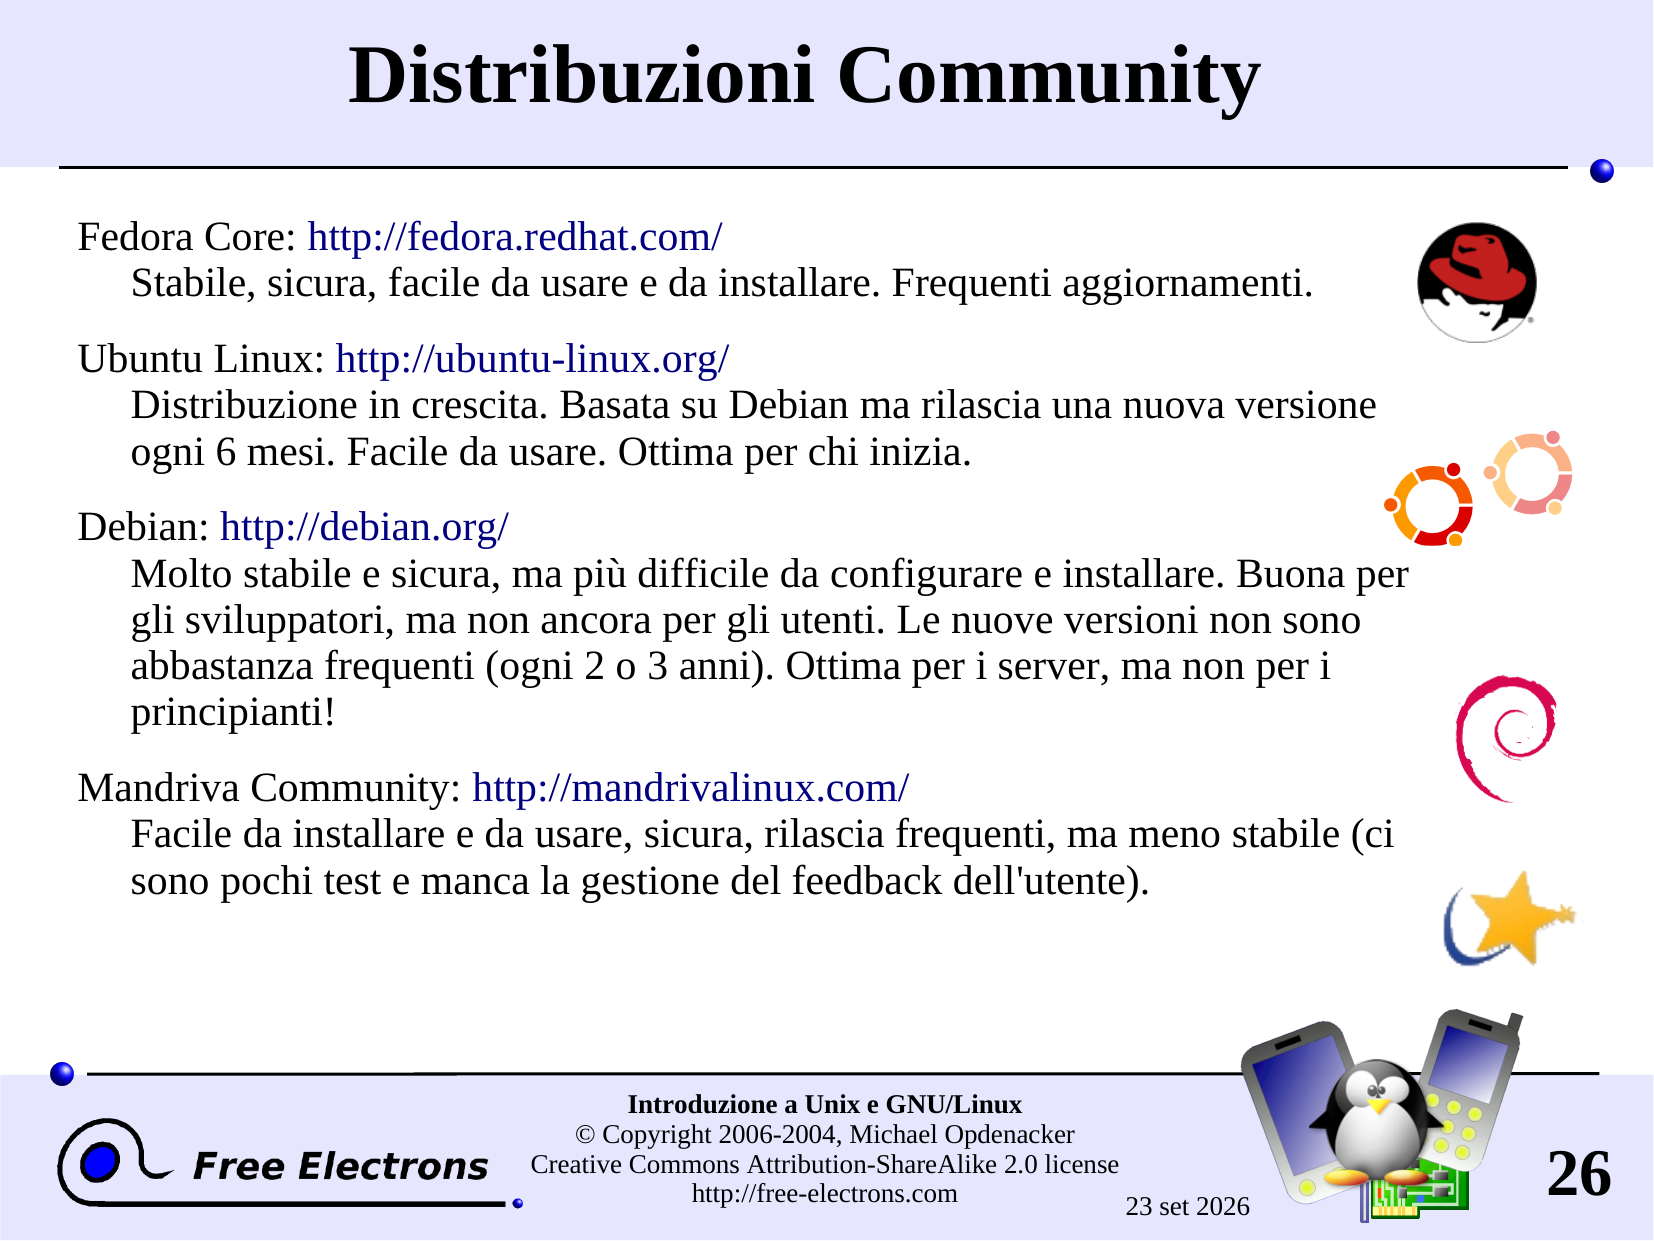

# Distribuzioni Community
Fedora Core: http://fedora.redhat.com/
Stabile, sicura, facile da usare e da installare. Frequenti aggiornamenti.
Ubuntu Linux: http://ubuntu-linux.org/
Distribuzione in crescita. Basata su Debian ma rilascia una nuova versione ogni 6 mesi. Facile da usare. Ottima per chi inizia.
Debian: http://debian.org/
Molto stabile e sicura, ma più difficile da configurare e installare. Buona per gli sviluppatori, ma non ancora per gli utenti. Le nuove versioni non sono abbastanza frequenti (ogni 2 o 3 anni). Ottima per i server, ma non per i principianti!
Mandriva Community: http://mandrivalinux.com/
Facile da installare e da usare, sicura, rilascia frequenti, ma meno stabile (ci sono pochi test e manca la gestione del feedback dell'utente).